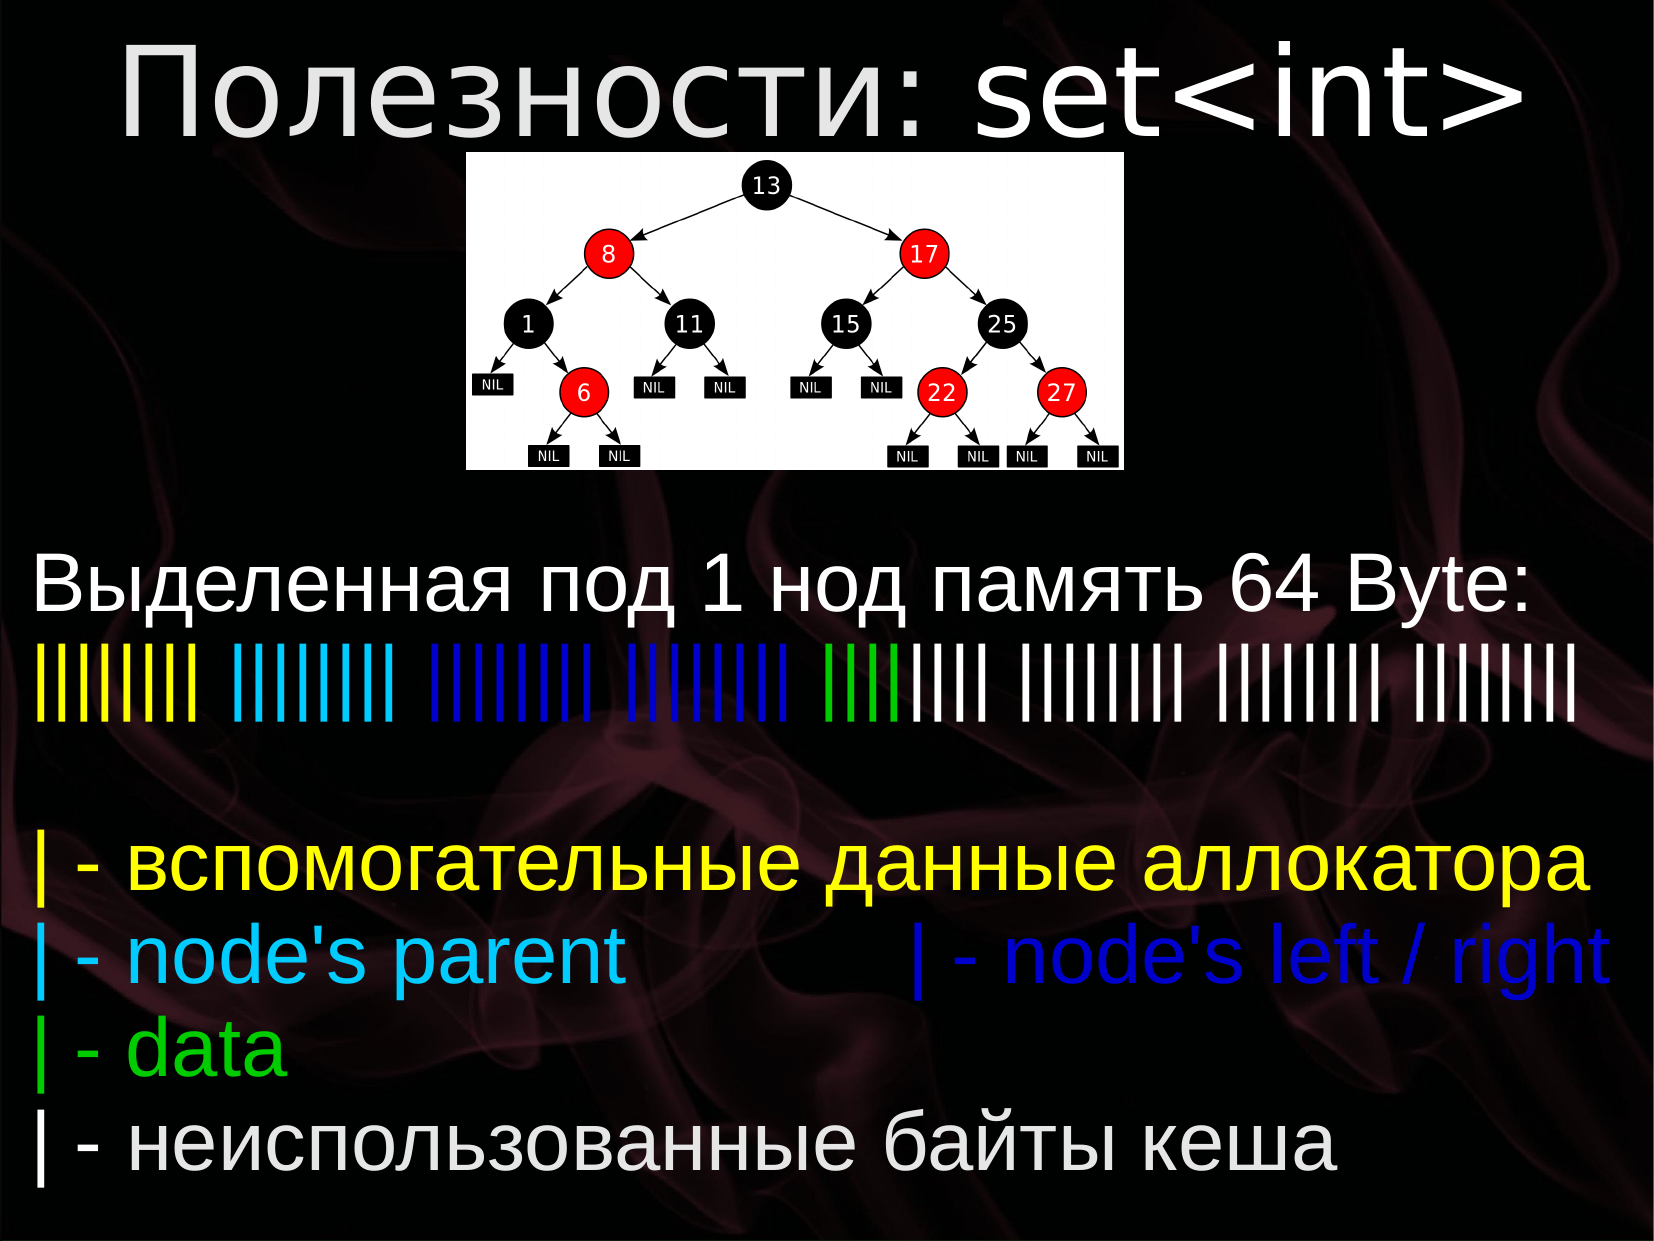

# Полезности: set<int>
Выделенная под 1 нод память 64 Byte:
|||||||| |||||||| |||||||| |||||||| |||||||| |||||||| |||||||| ||||||||
| - вспомогательные данные аллокатора
| - node's parent | - node's left / right
| - data
| - неиспользованные байты кеша